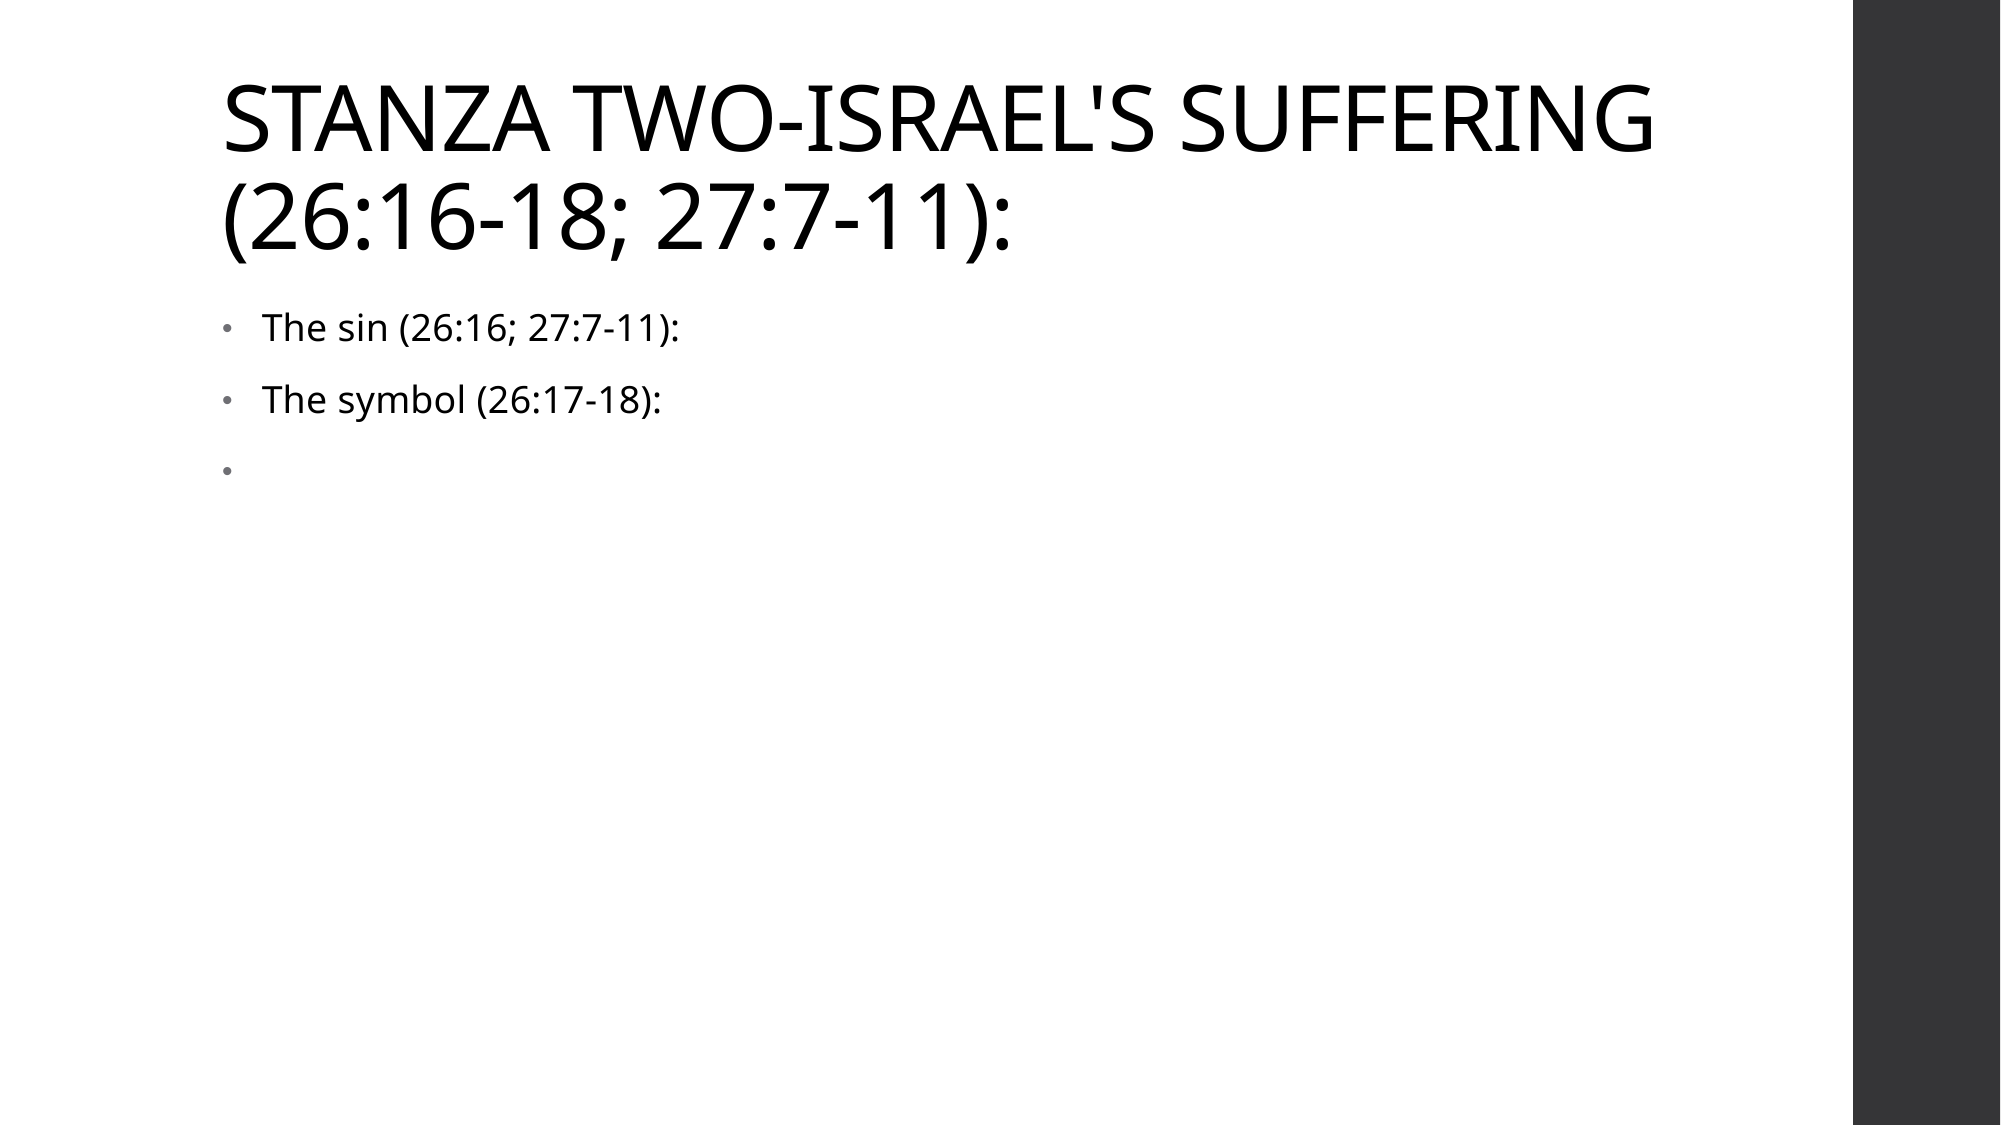

# STANZA TWO-ISRAEL'S SUFFERING (26:16-18; 27:7-11):
 The sin (26:16; 27:7-11):
 The symbol (26:17-18):